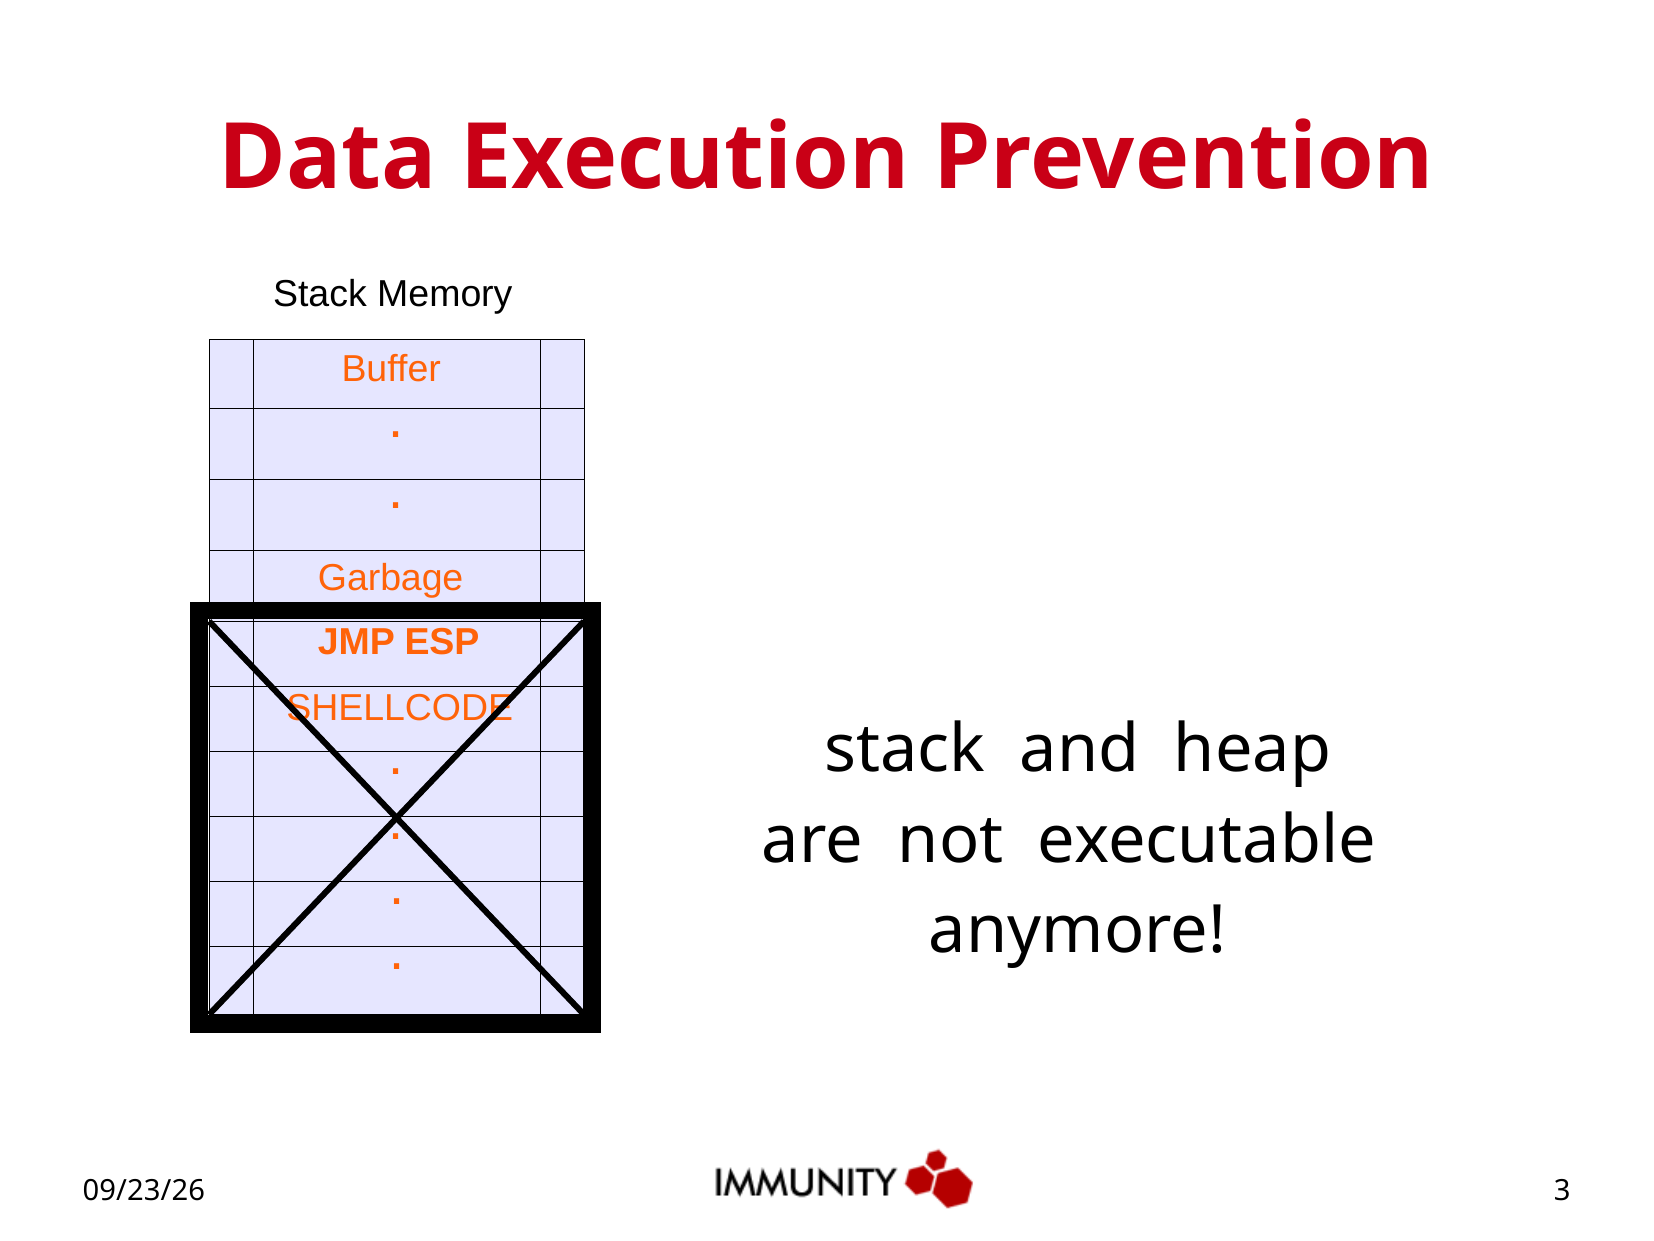

# Data Execution Prevention
Stack Memory
Buffer
.
.
Garbage
JMP ESP
SHELLCODE
stack and heap
are not executable anymore!
.
.
.
.
3